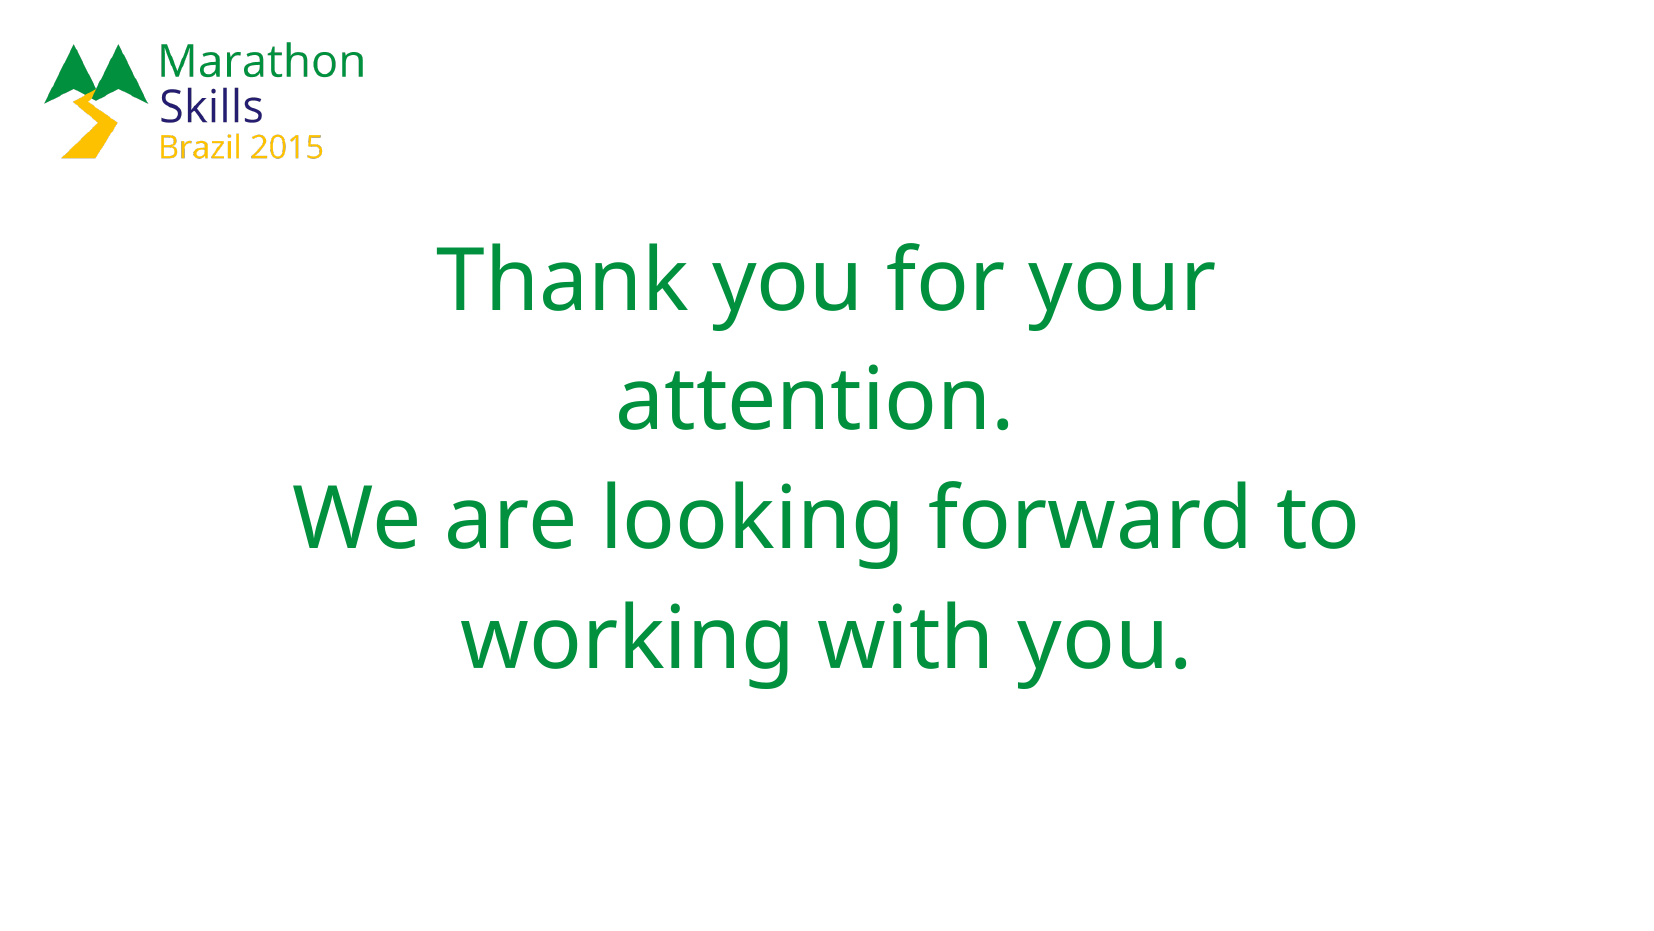

# Thank you for your attention. We are looking forward to working with you.